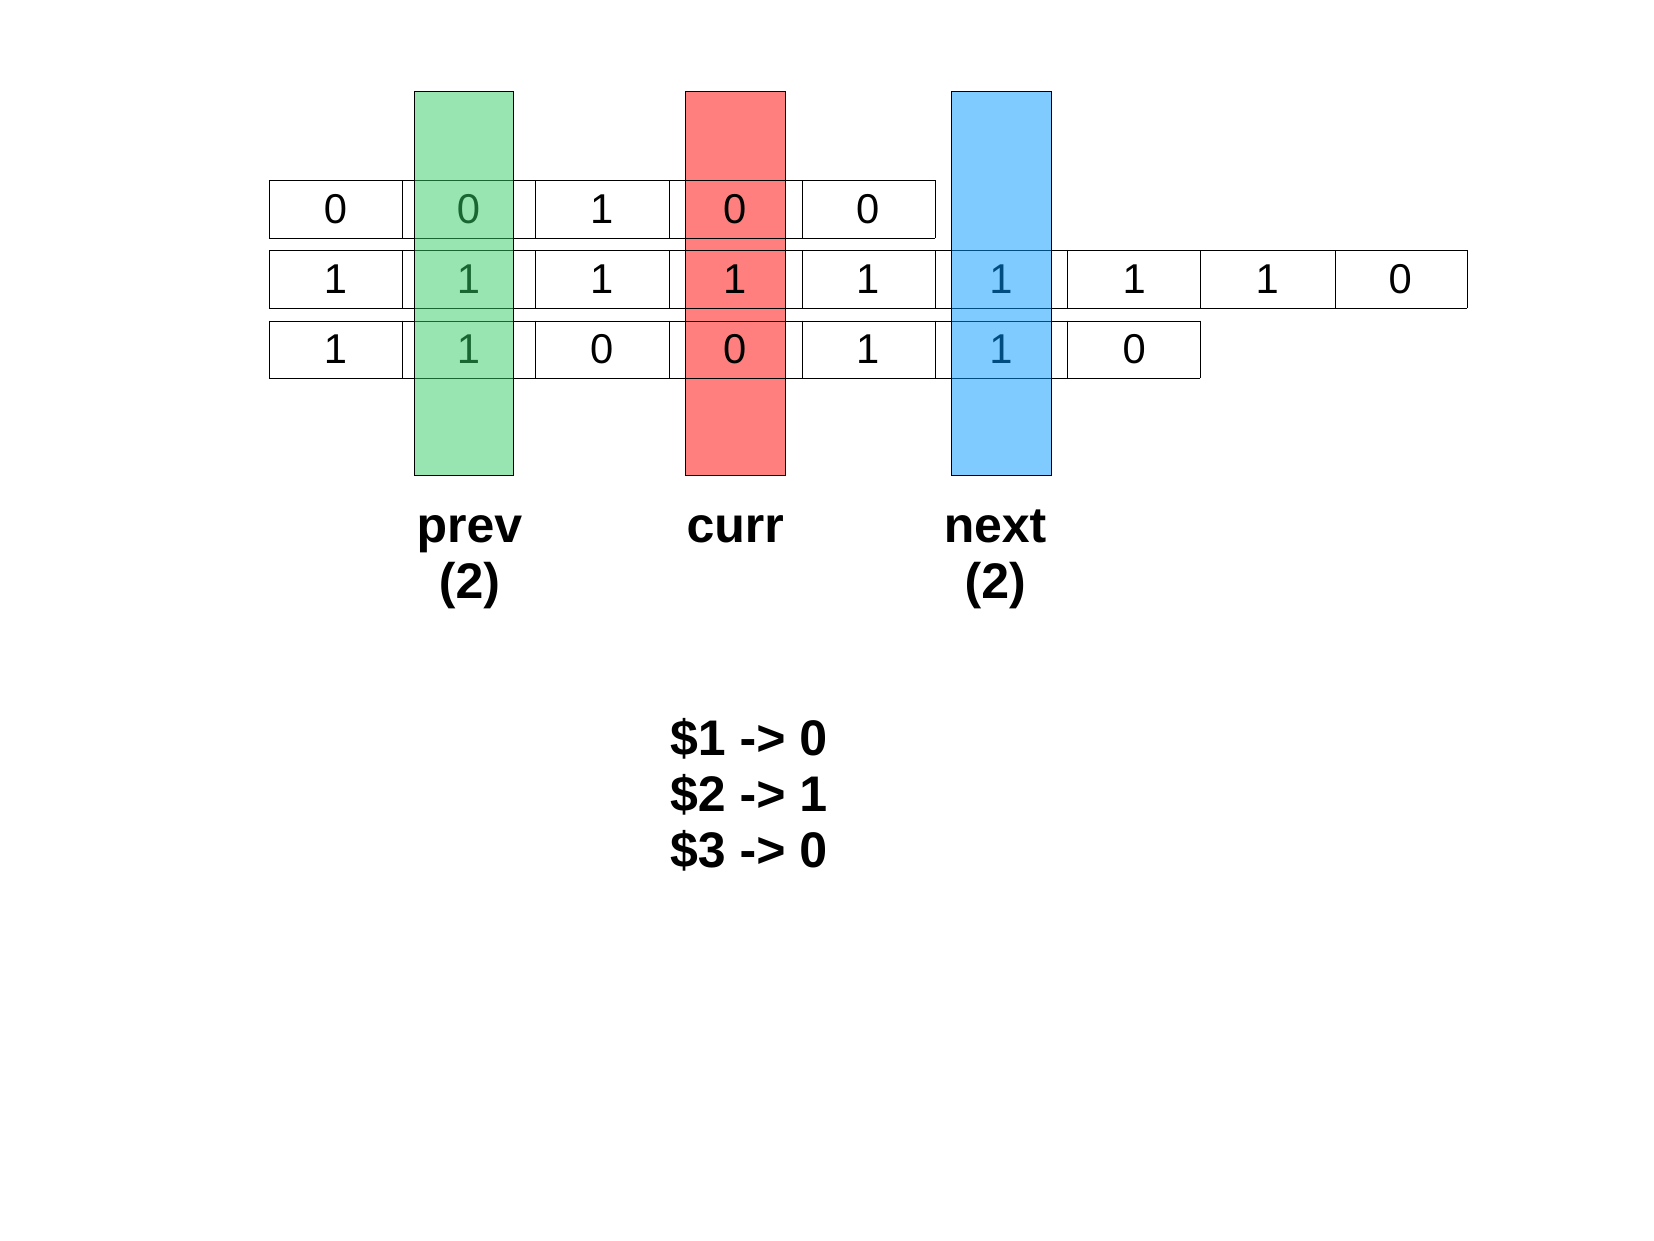

curr
next(2)
prev(2)
$1 -> 0
$2 -> 1
$3 -> 0